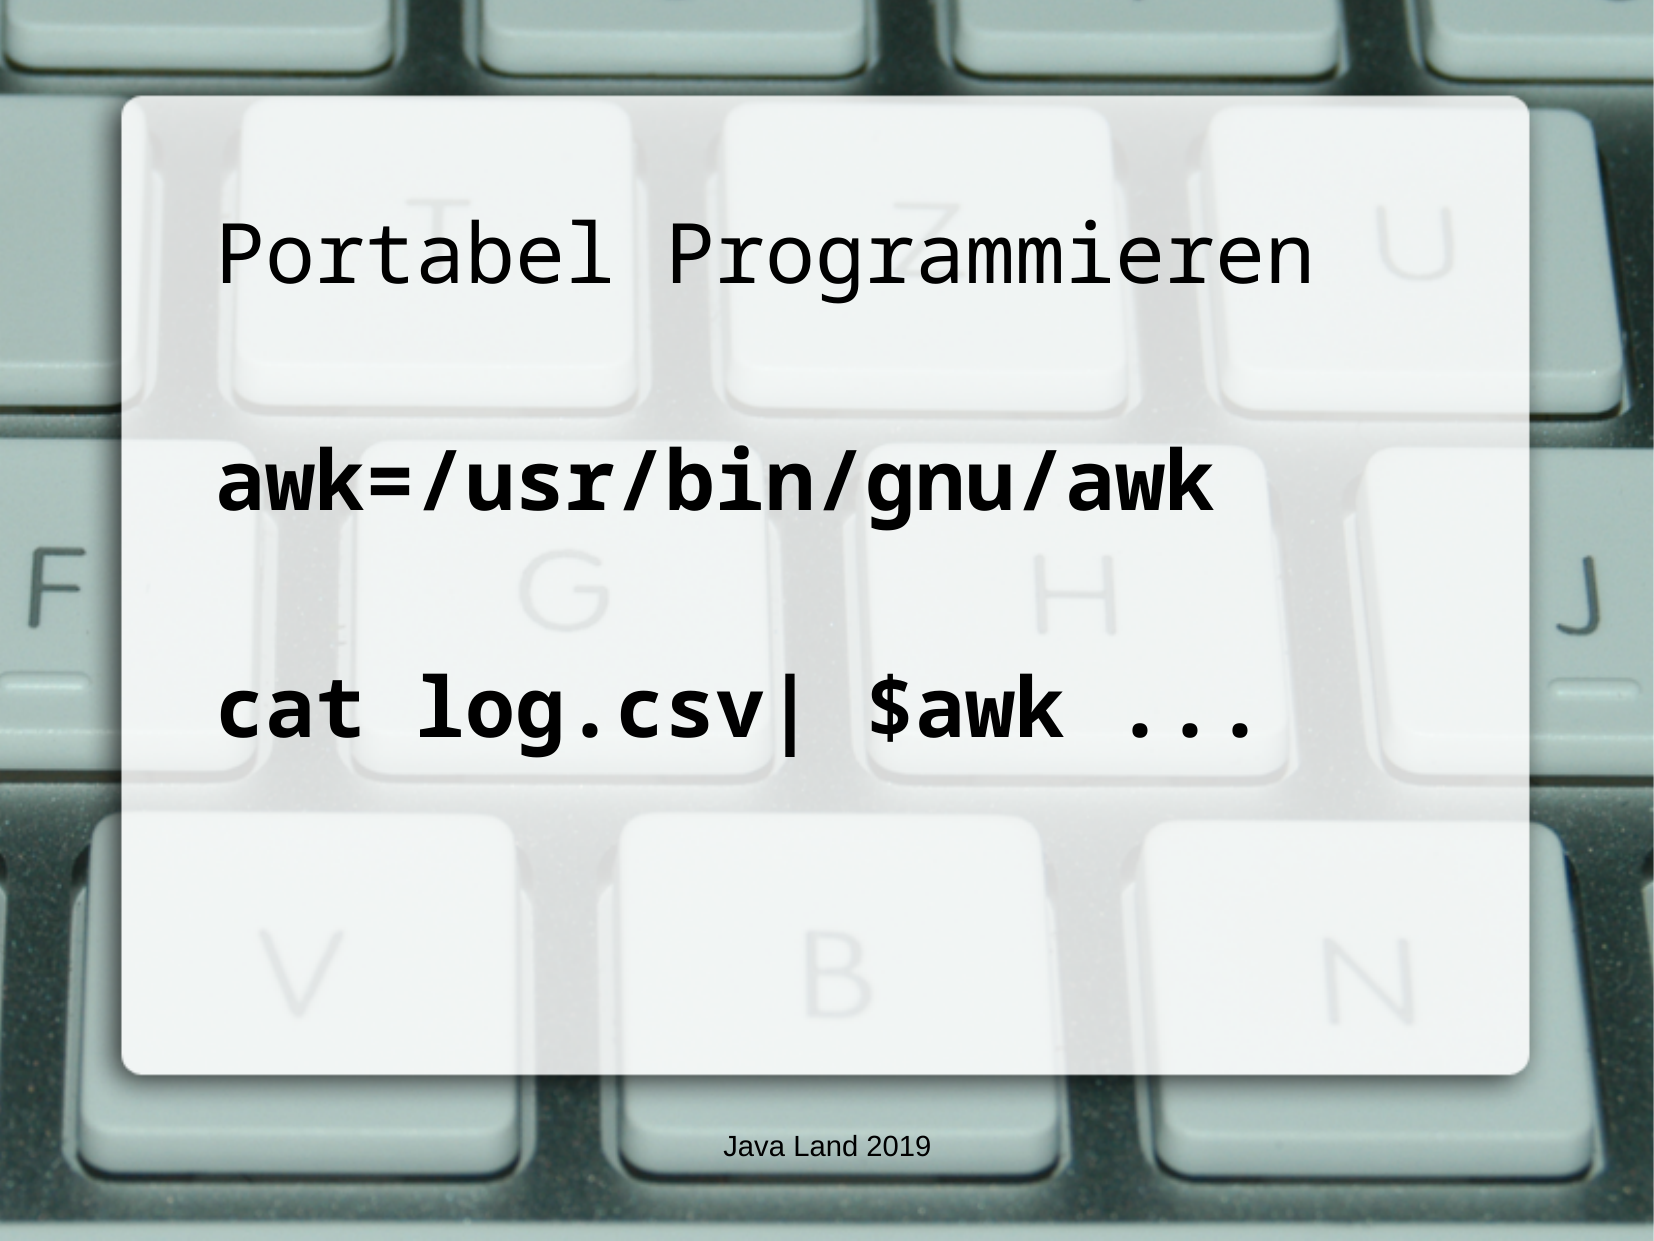

#
Portabel Programmieren
awk=/usr/bin/gnu/awk
cat log.csv| $awk ...